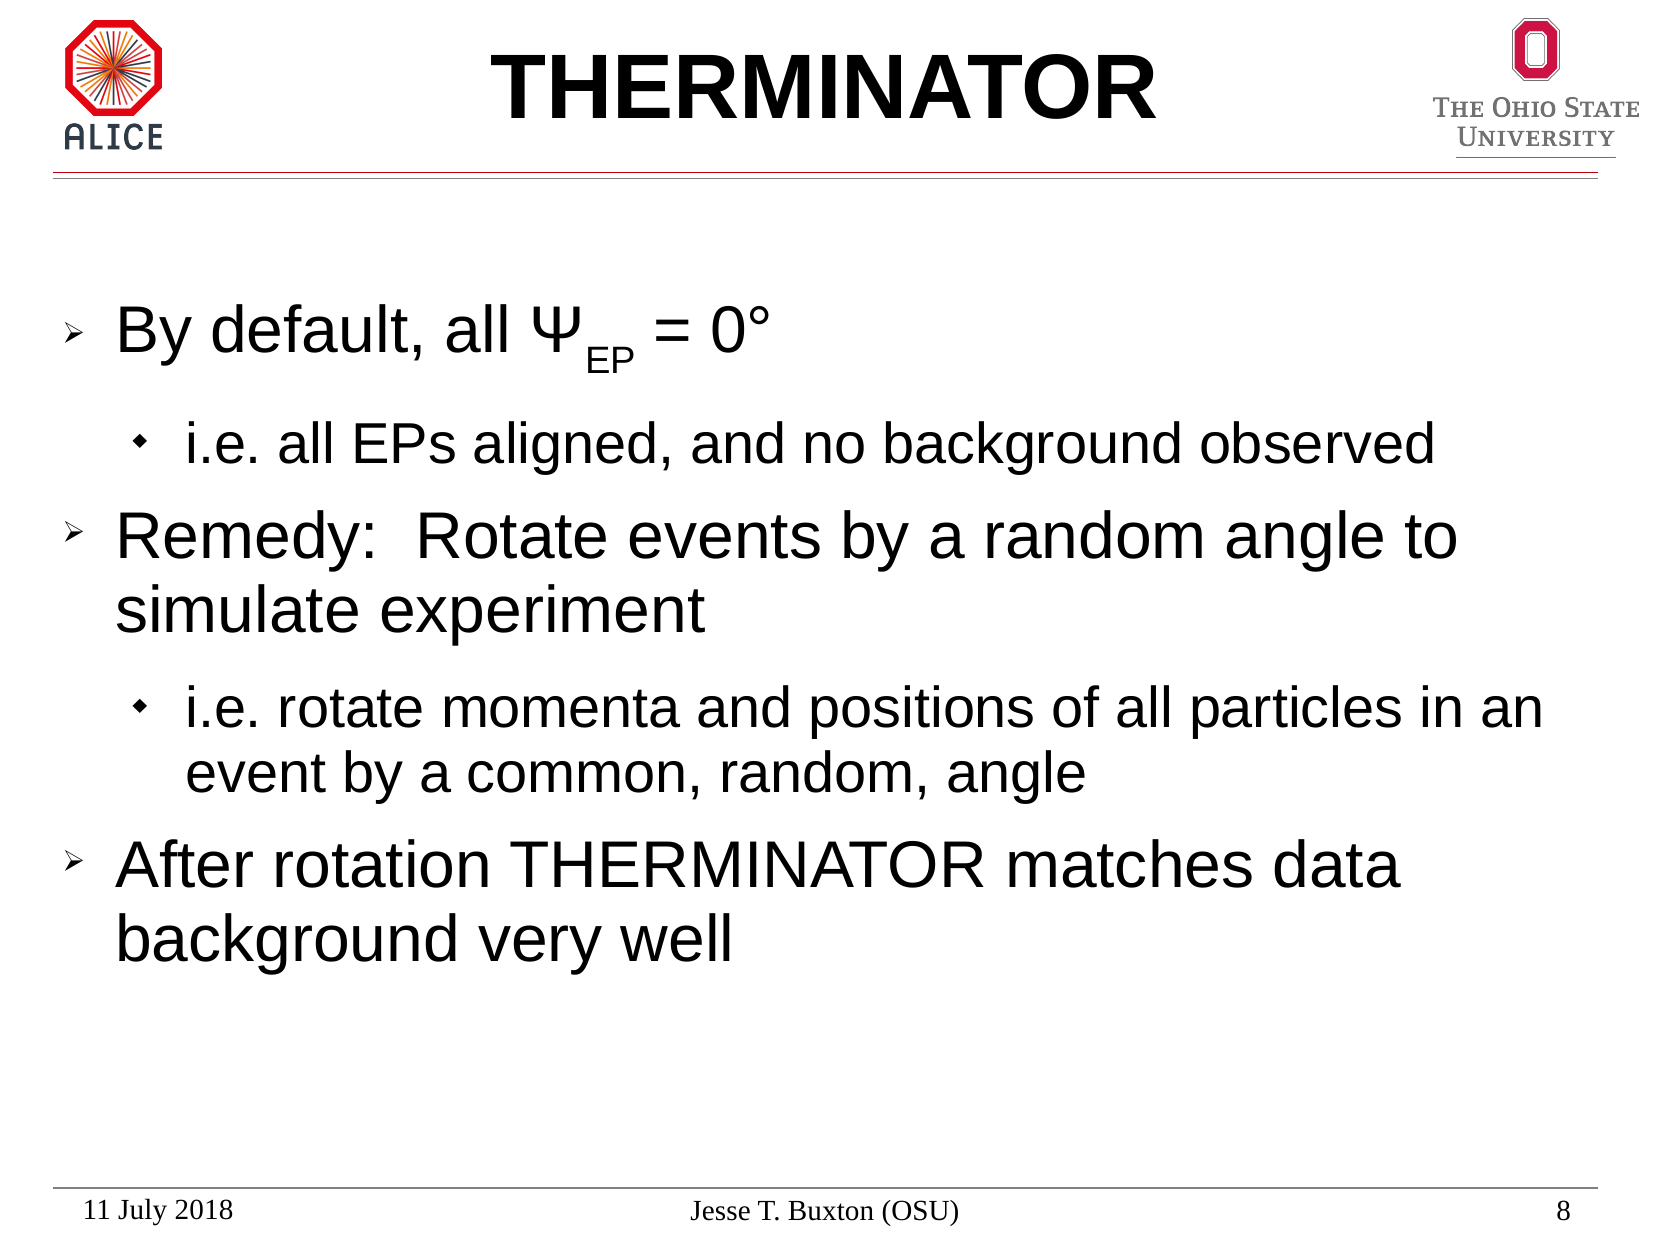

# THERMINATOR
By default, all ΨEP = 0°
i.e. all EPs aligned, and no background observed
Remedy: Rotate events by a random angle to simulate experiment
i.e. rotate momenta and positions of all particles in an event by a common, random, angle
After rotation THERMINATOR matches data background very well
11 July 2018
Jesse T. Buxton (OSU)
8